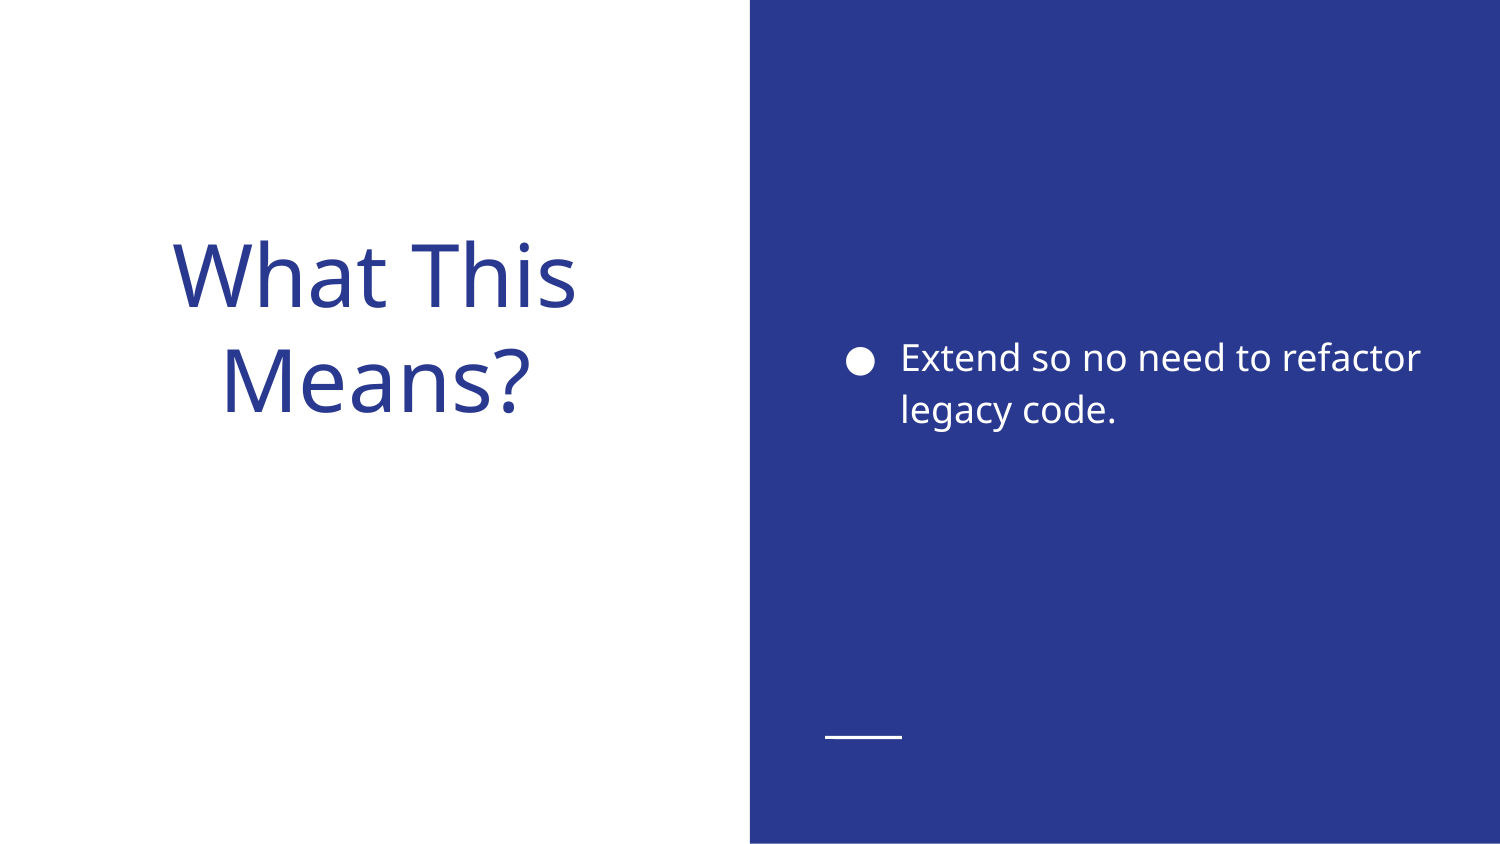

Extend so no need to refactor legacy code.
# What This Means?